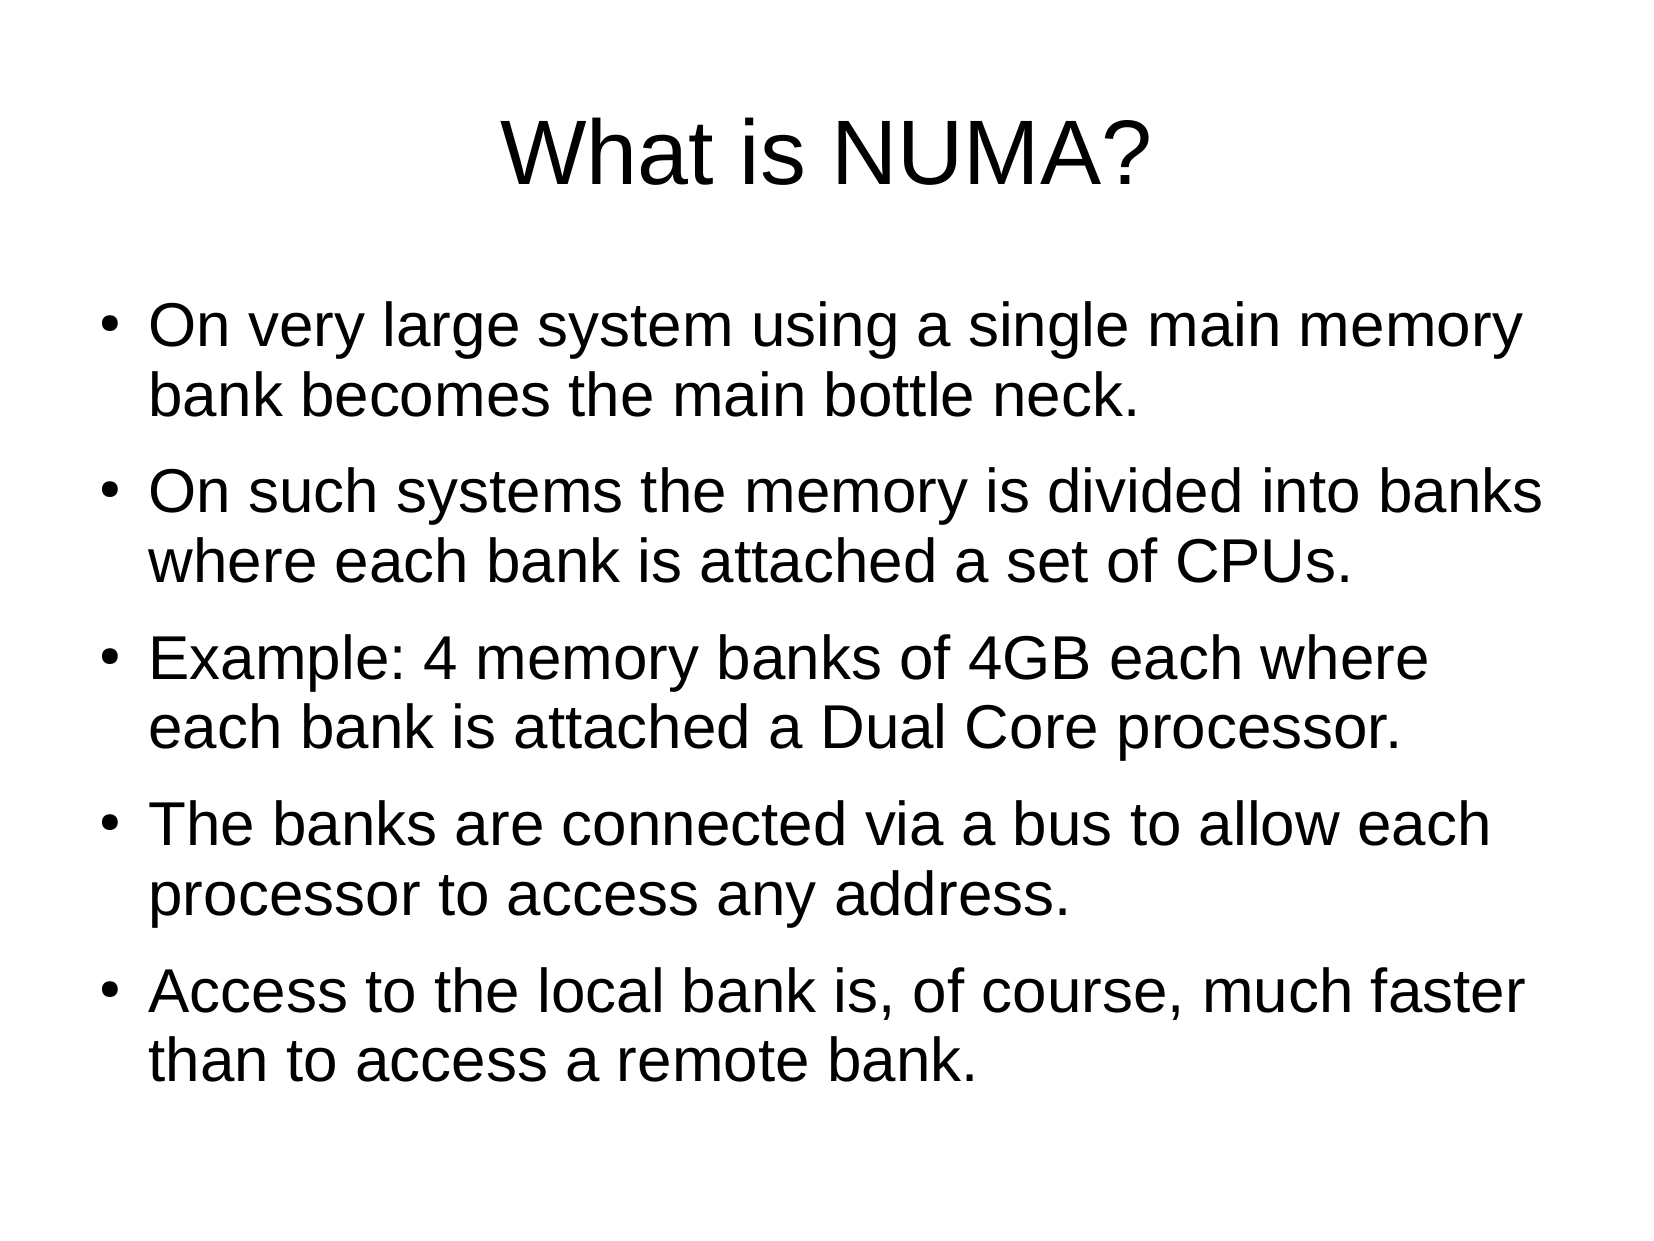

# What is NUMA?
On very large system using a single main memory bank becomes the main bottle neck.
On such systems the memory is divided into banks where each bank is attached a set of CPUs.
Example: 4 memory banks of 4GB each where each bank is attached a Dual Core processor.
The banks are connected via a bus to allow each processor to access any address.
Access to the local bank is, of course, much faster than to access a remote bank.